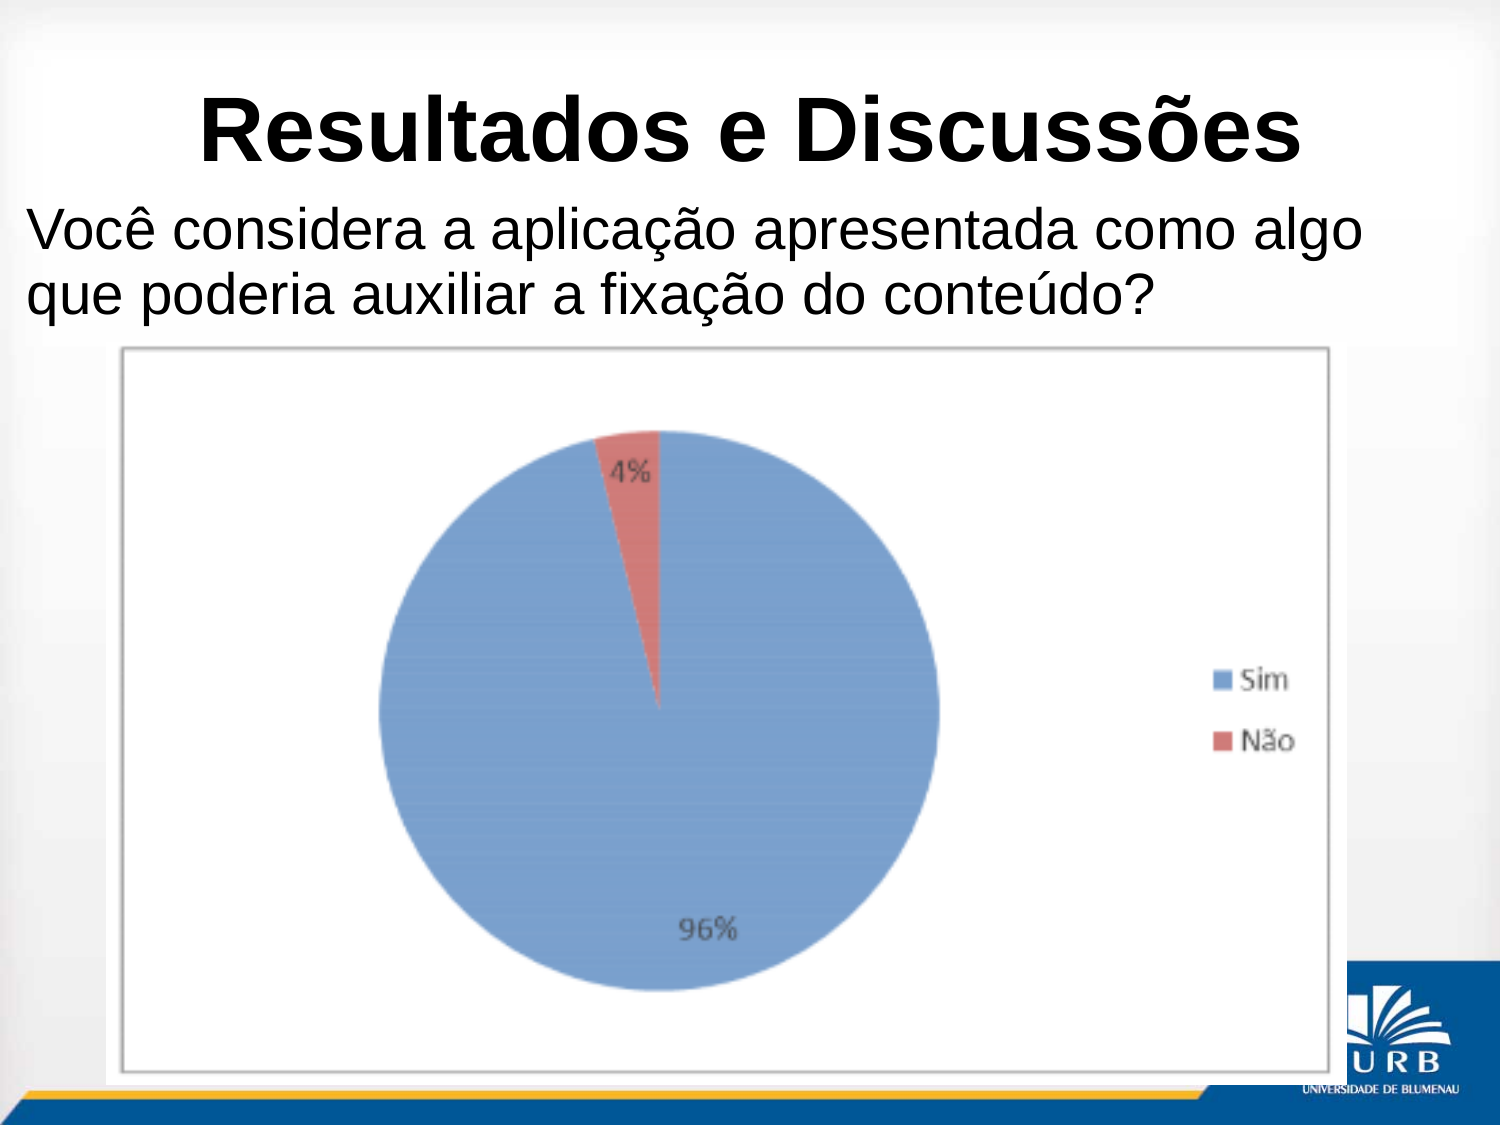

Resultados e Discussões
Você considera a aplicação apresentada como algo que poderia auxiliar a fixação do conteúdo?